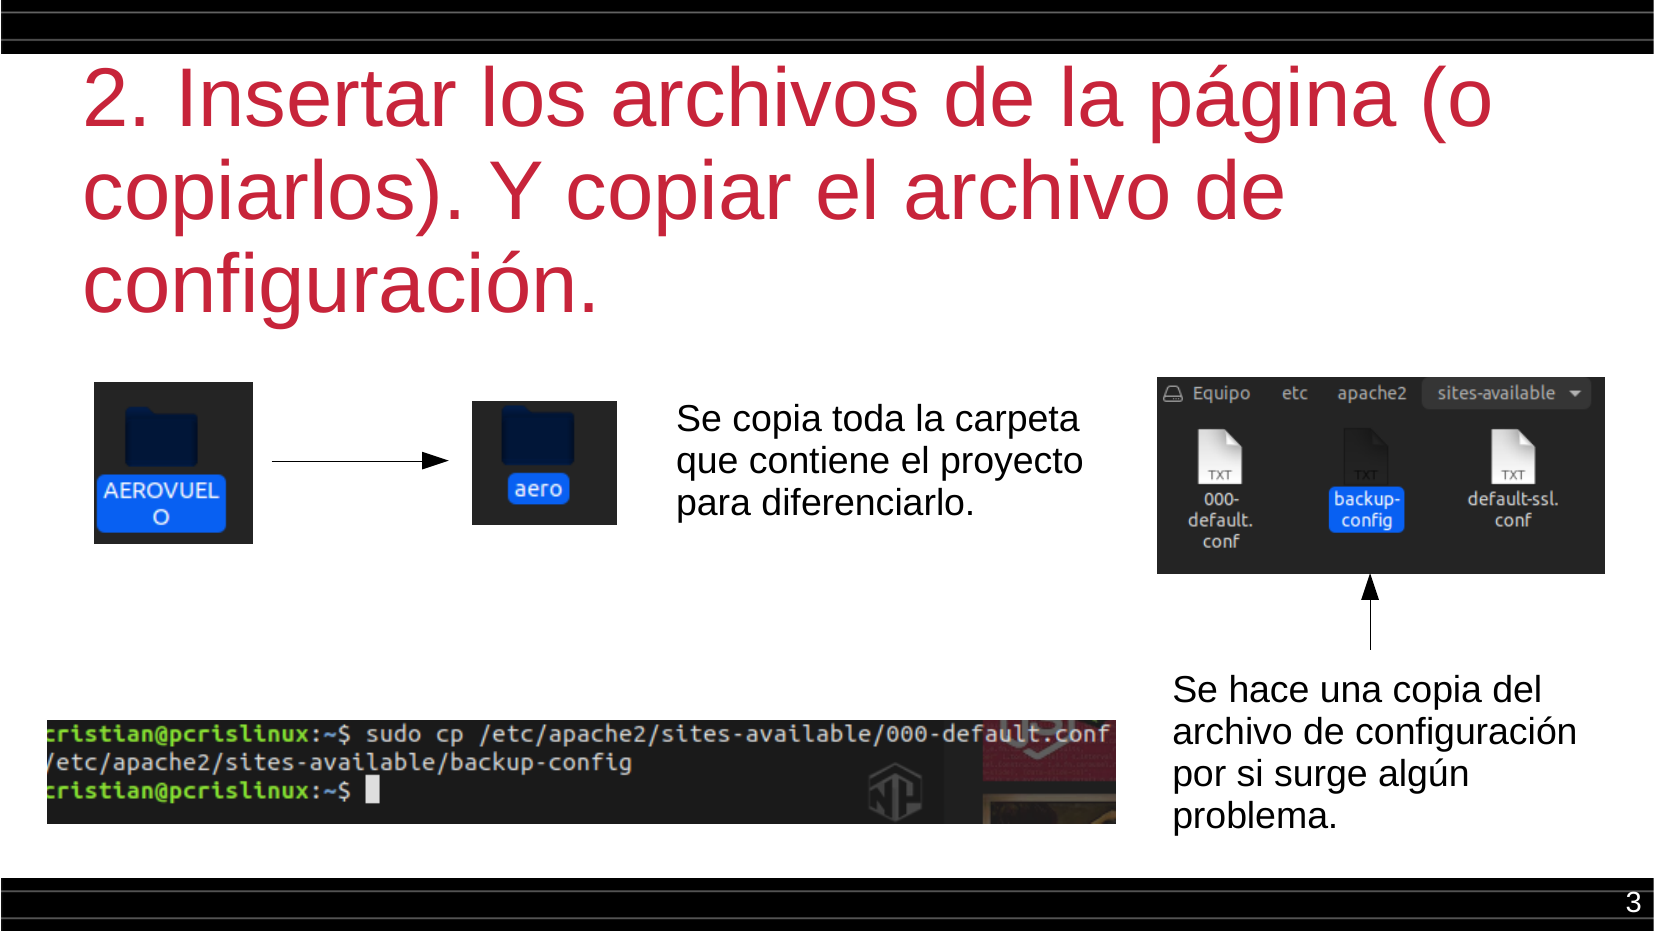

# 2. Insertar los archivos de la página (o copiarlos). Y copiar el archivo de configuración.
Se copia toda la carpeta que contiene el proyecto para diferenciarlo.
Se hace una copia del archivo de configuración por si surge algún problema.